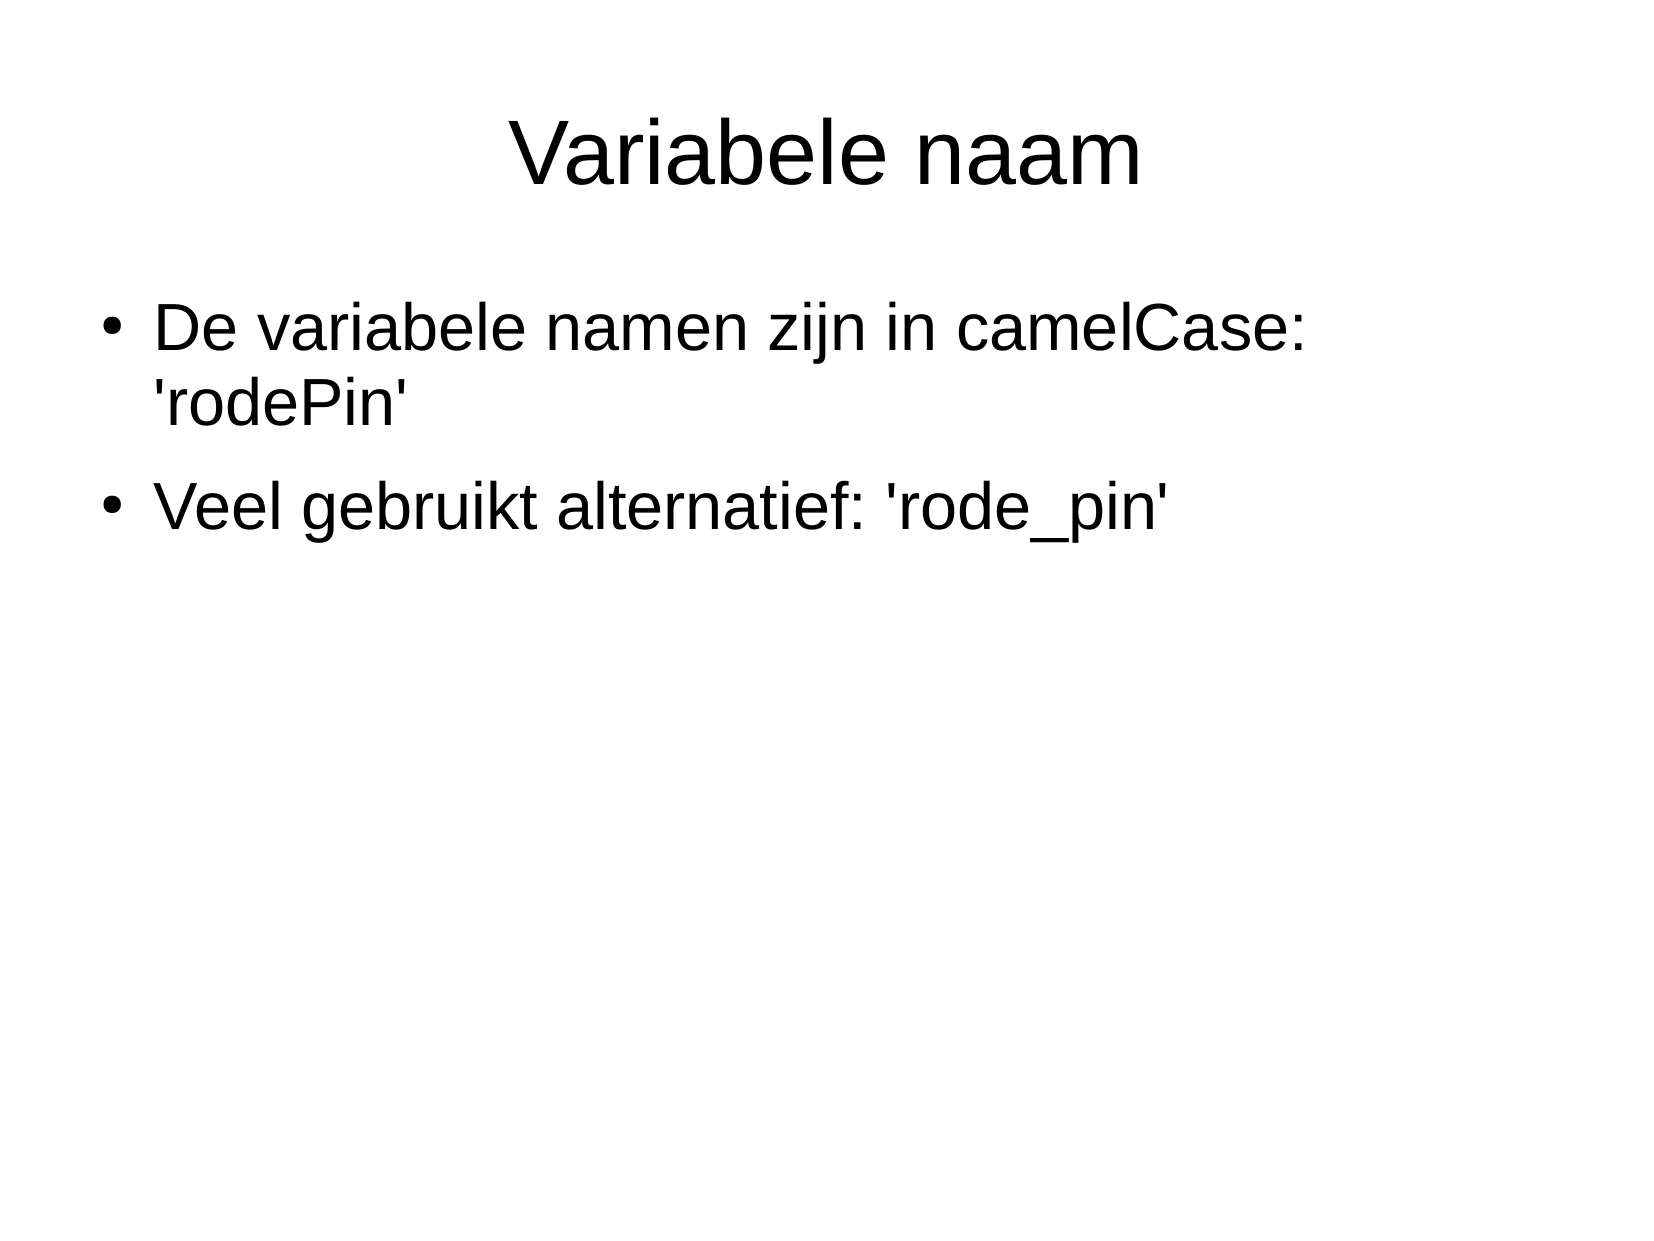

# Variabele naam
De variabele namen zijn in camelCase: 'rodePin'
Veel gebruikt alternatief: 'rode_pin'